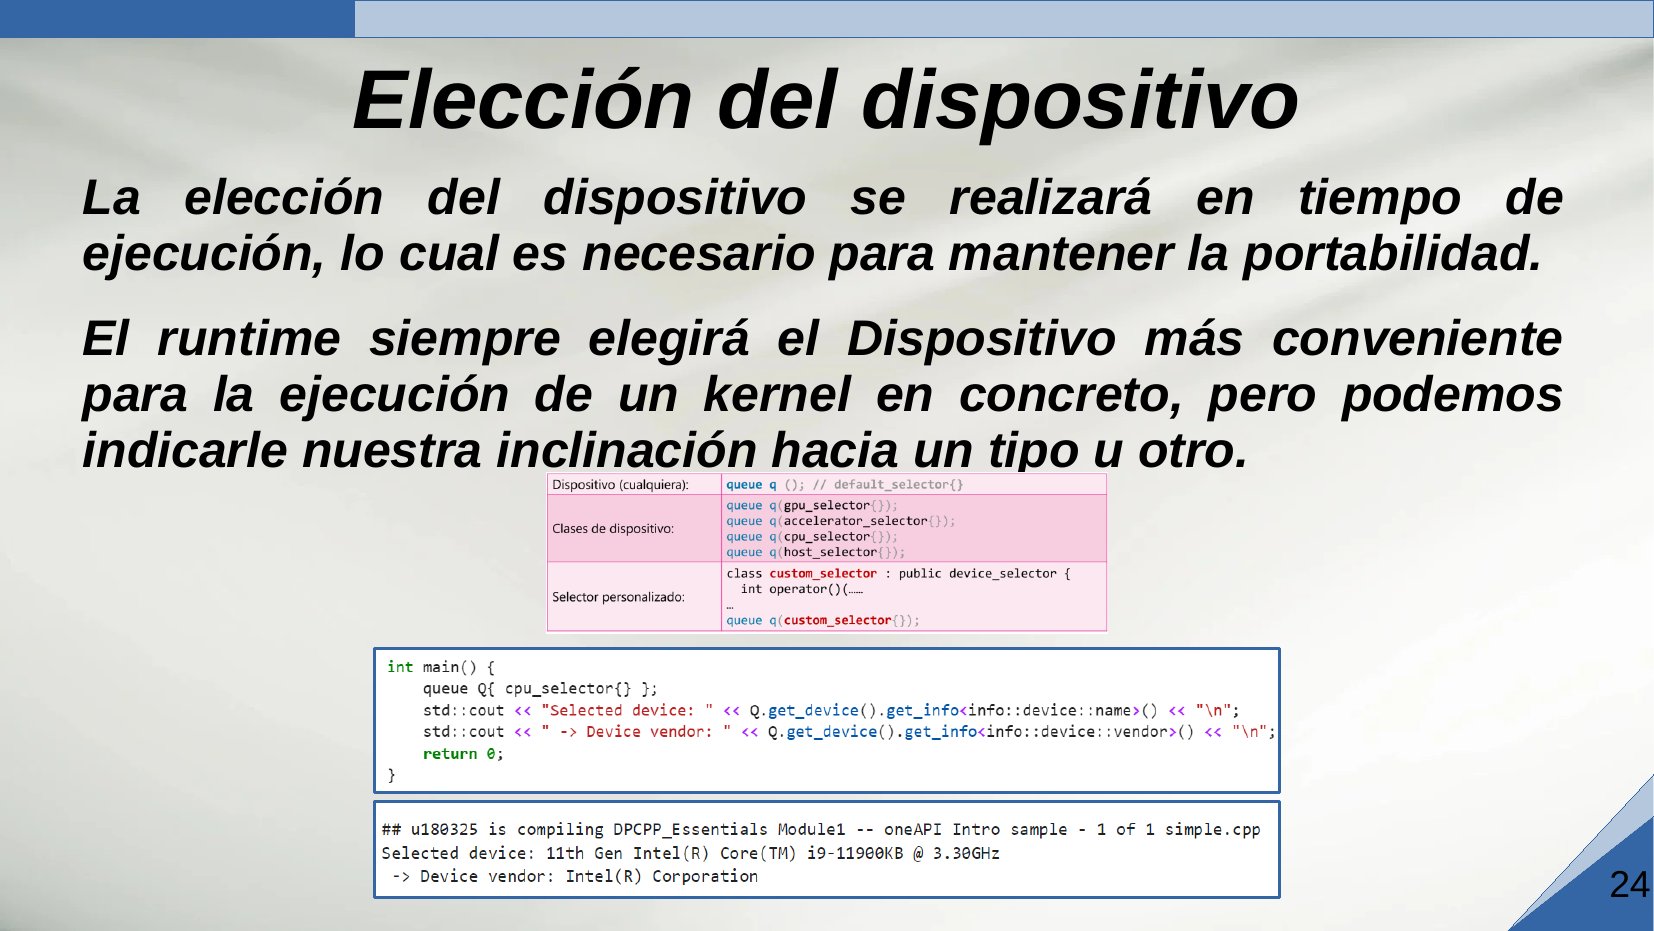

Elección del dispositivo
# La elección del dispositivo se realizará en tiempo de ejecución, lo cual es necesario para mantener la portabilidad.
El runtime siempre elegirá el Dispositivo más conveniente para la ejecución de un kernel en concreto, pero podemos indicarle nuestra inclinación hacia un tipo u otro.